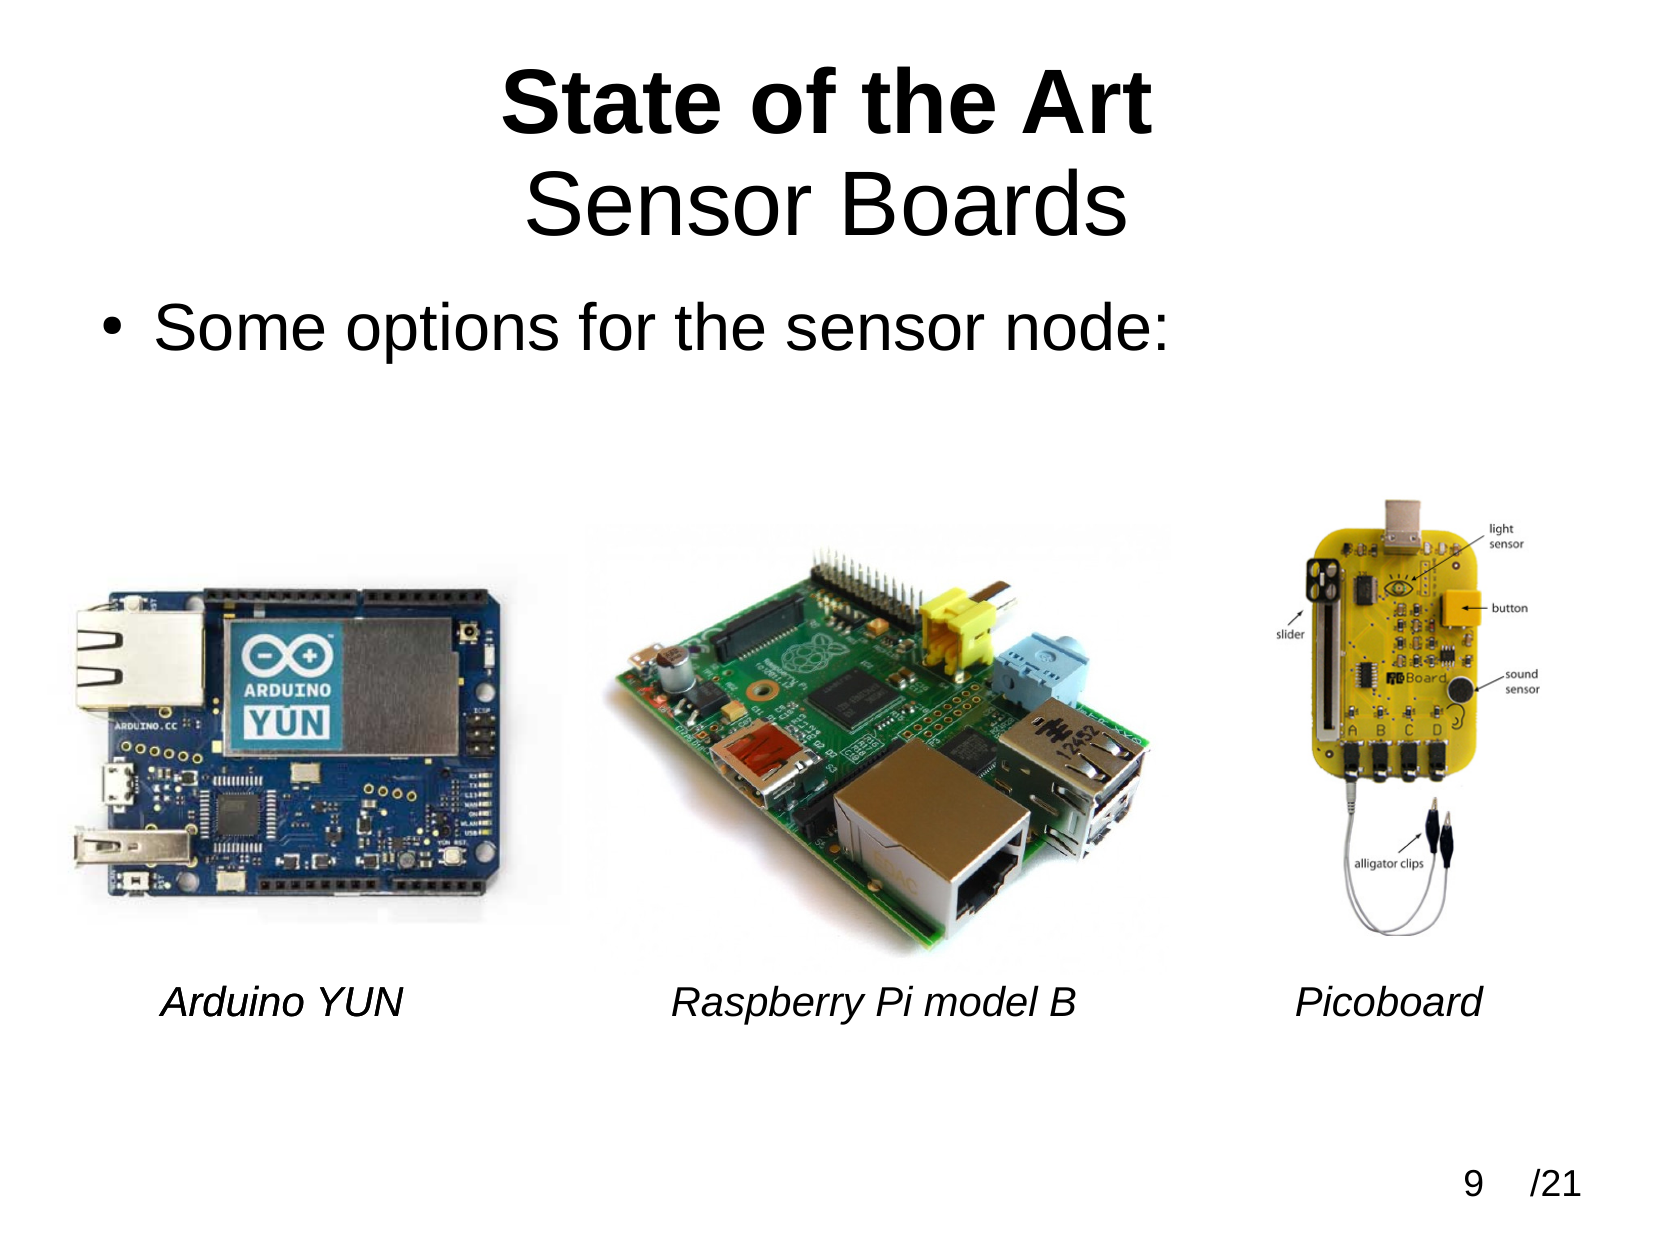

# State of the Art Sensor Boards
Some options for the sensor node:
Arduino YUN
Arduino YUN
Raspberry Pi model B
Picoboard
/21